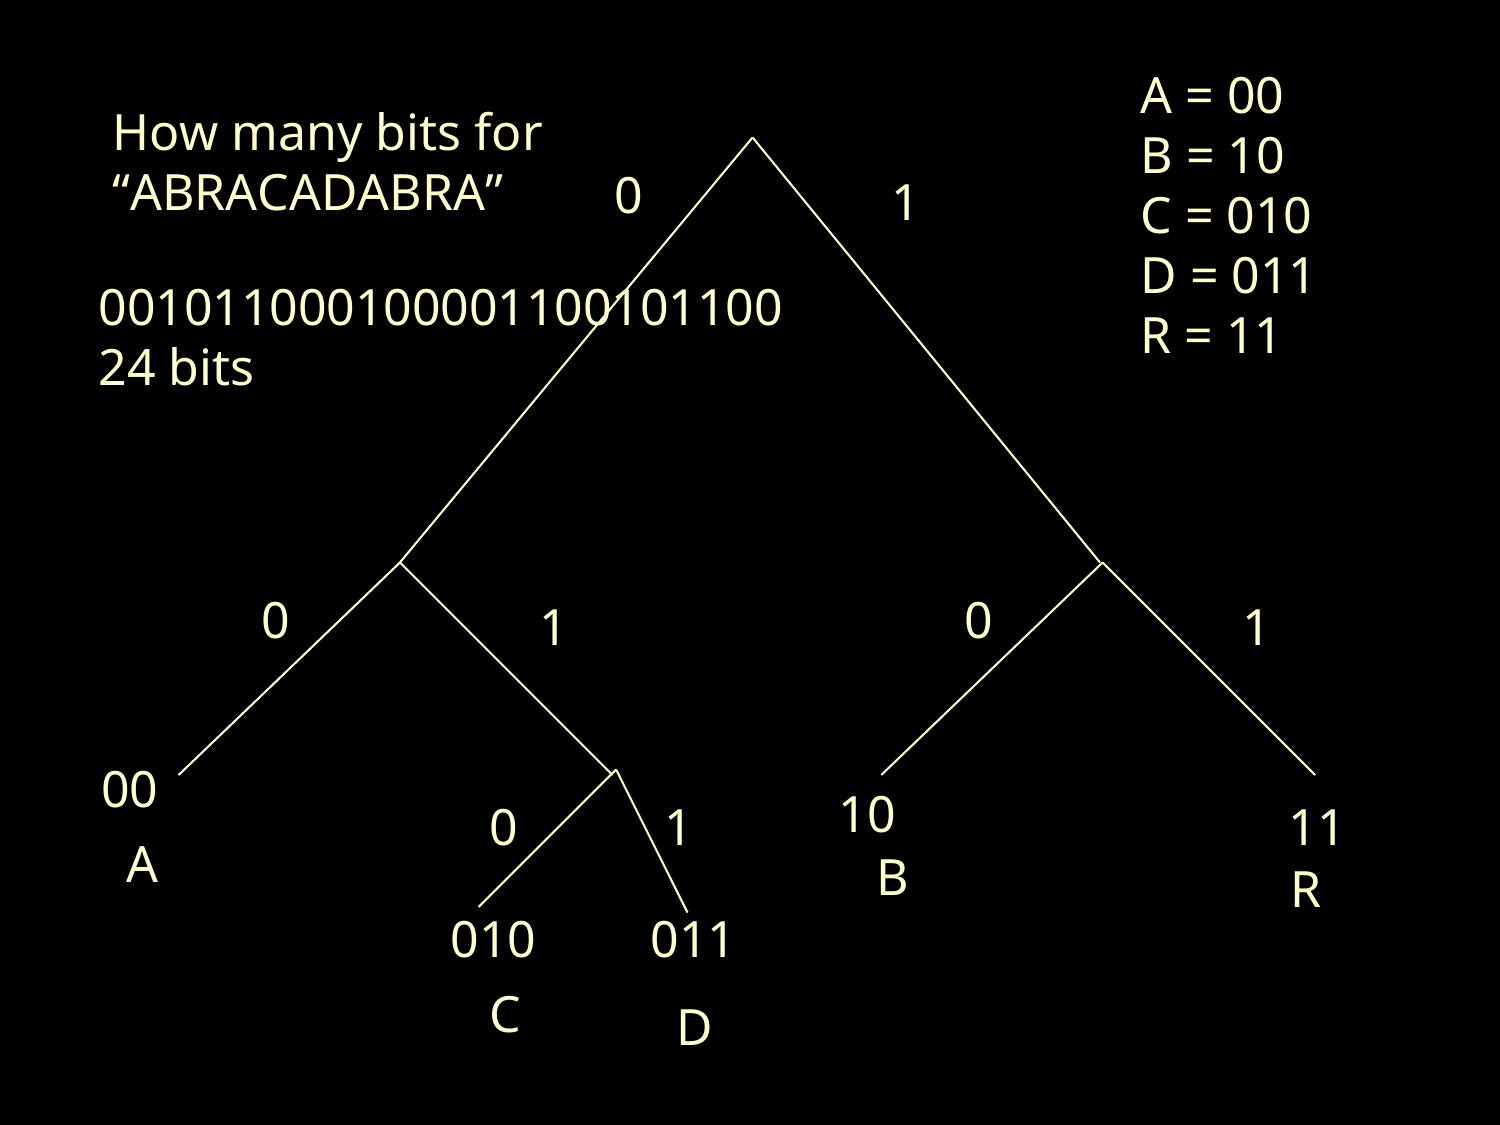

A = 00
B = 10
C = 010
D = 011
R = 11
How many bits for
“ABRACADABRA”
0
1
001011000100001100101100
24 bits
0
0
1
1
00
10
0
1
11
A
B
R
010
011
C
D